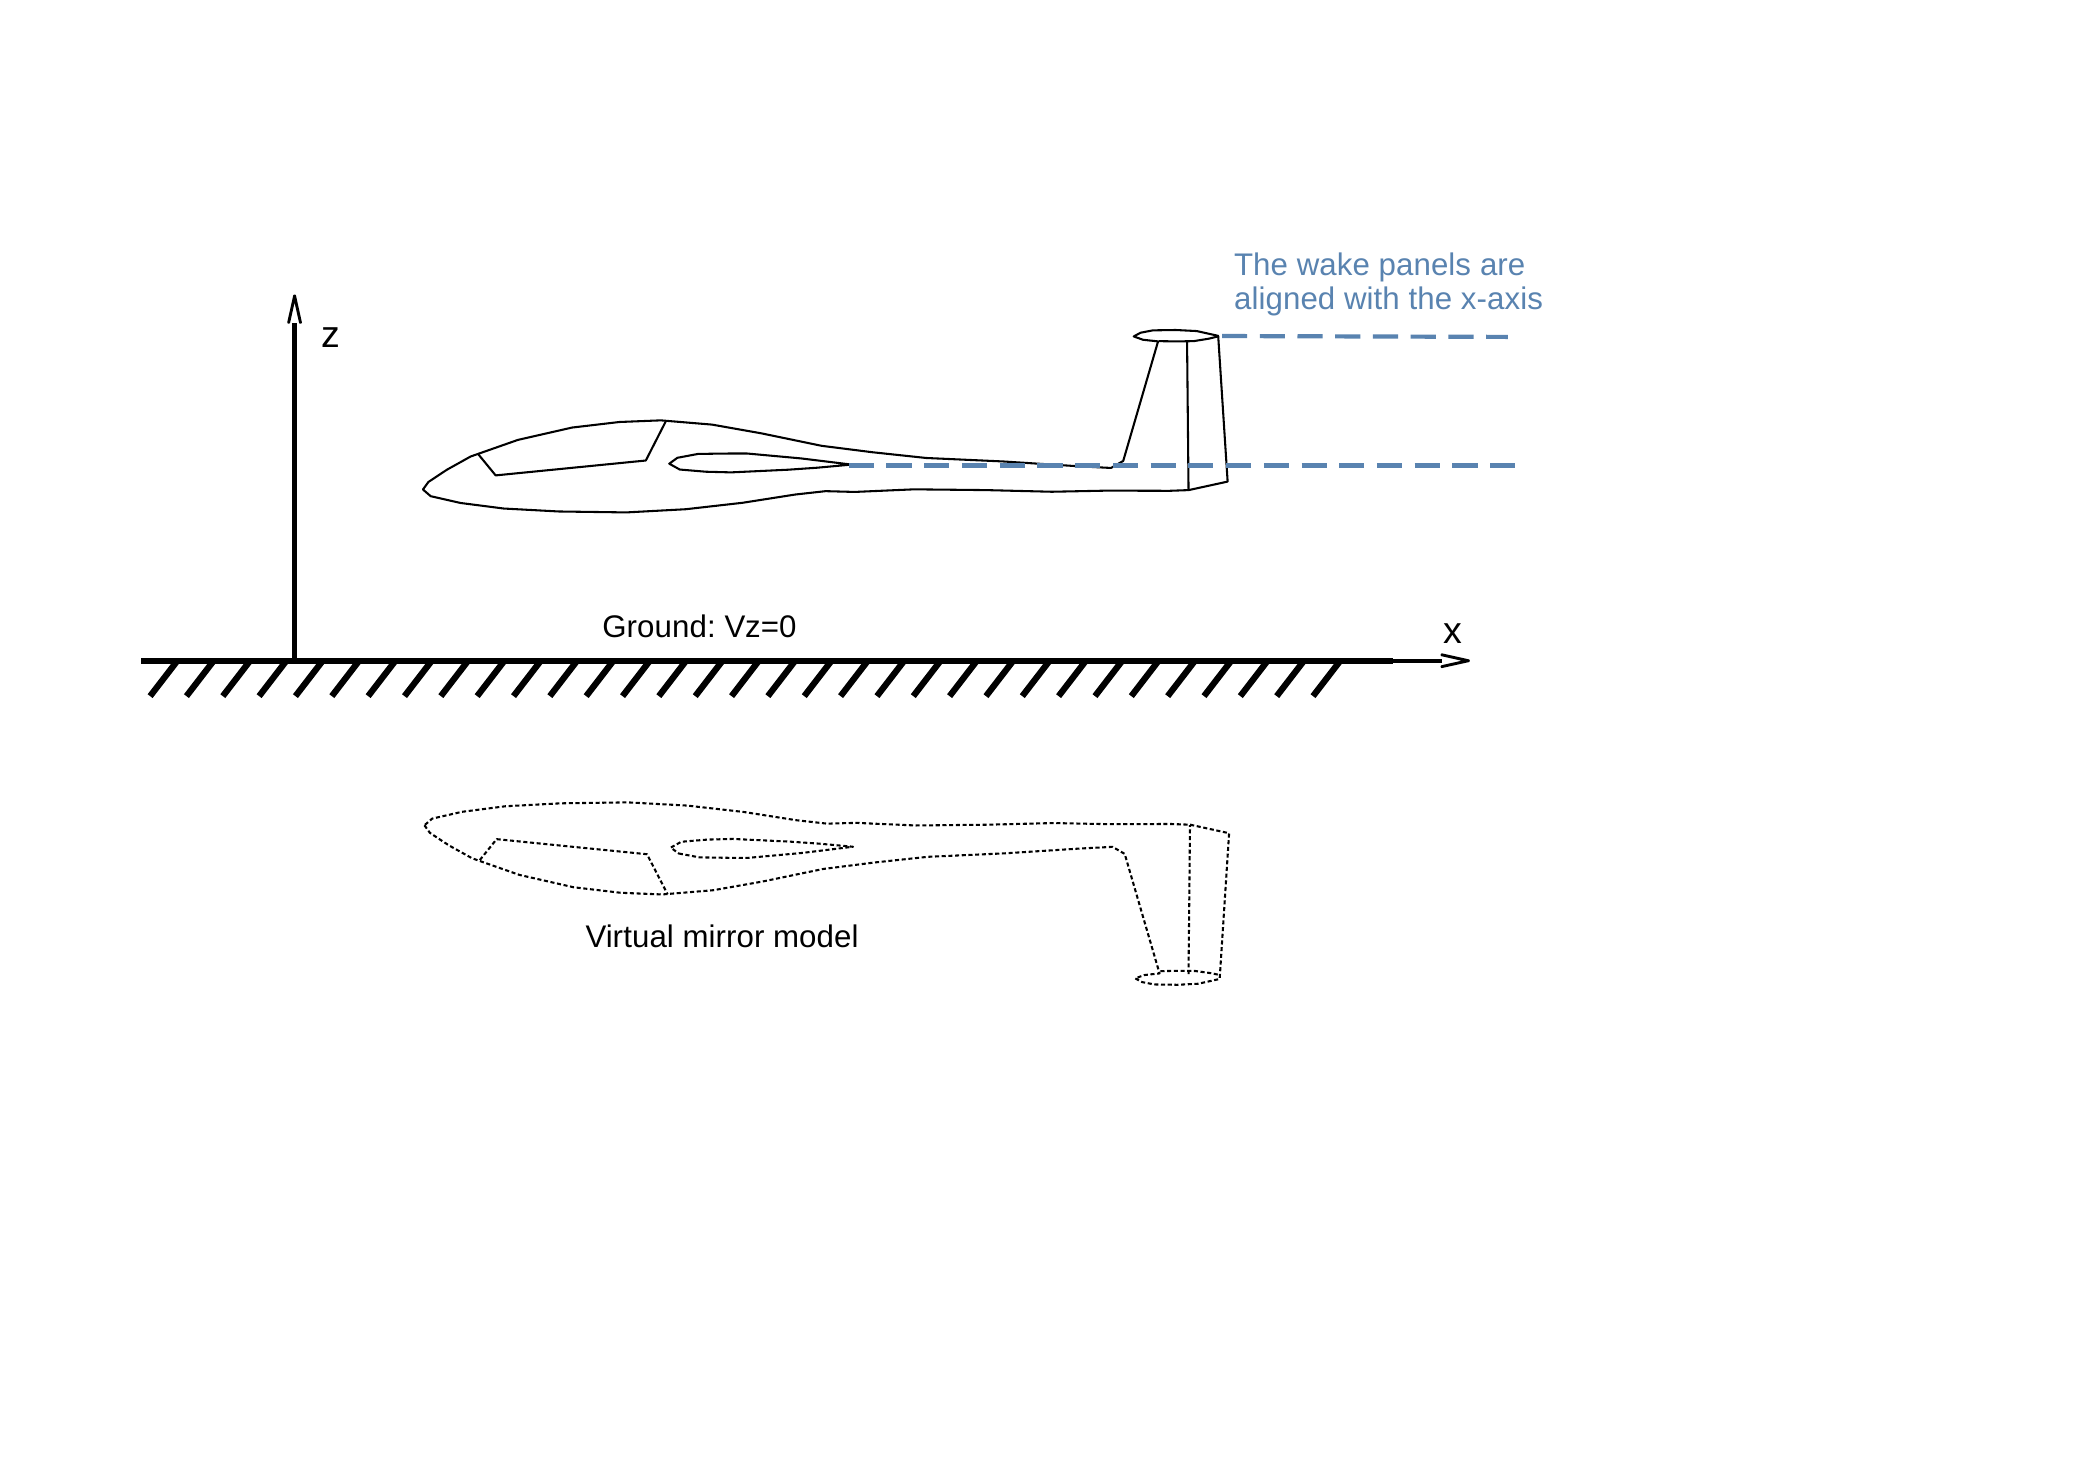

The wake panels are
aligned with the x-axis
z
Ground: Vz=0
x
Virtual mirror model